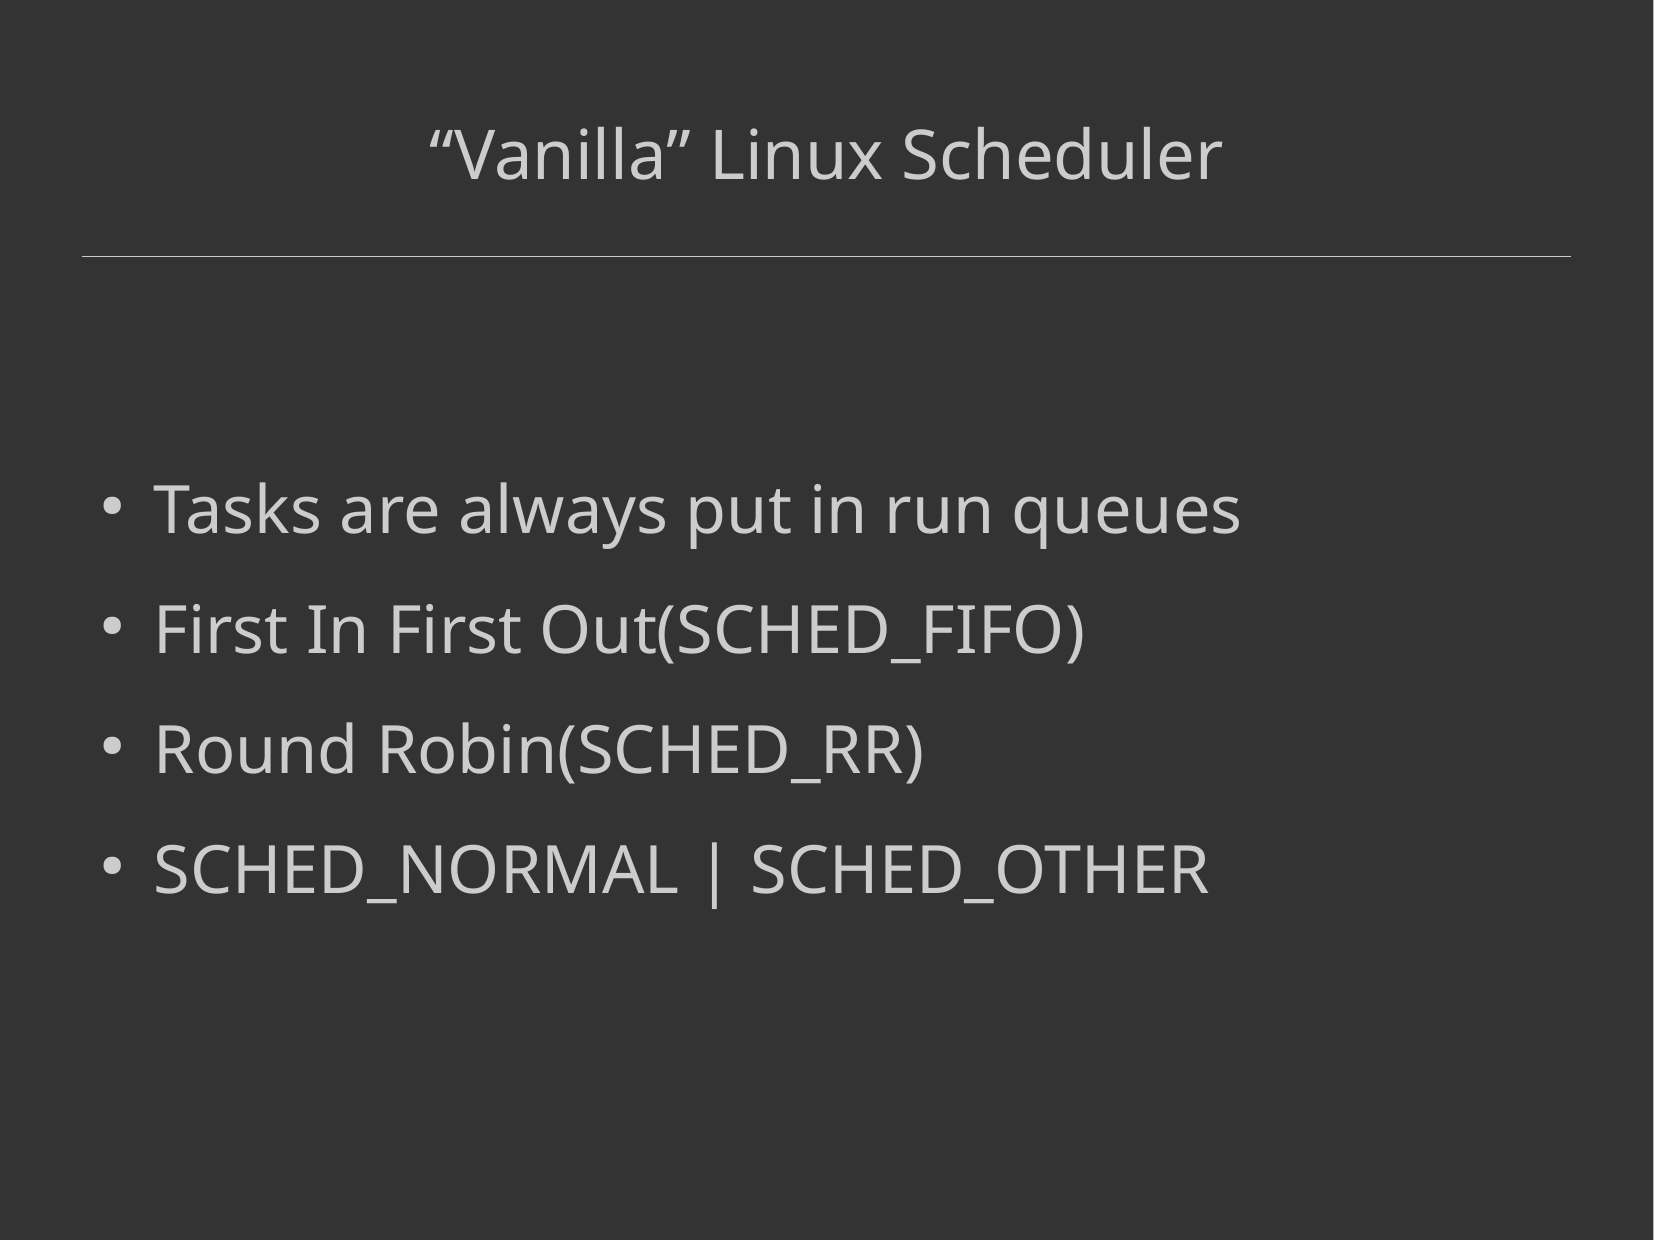

# “Vanilla” Linux Scheduler
Tasks are always put in run queues
First In First Out(SCHED_FIFO)
Round Robin(SCHED_RR)
SCHED_NORMAL | SCHED_OTHER